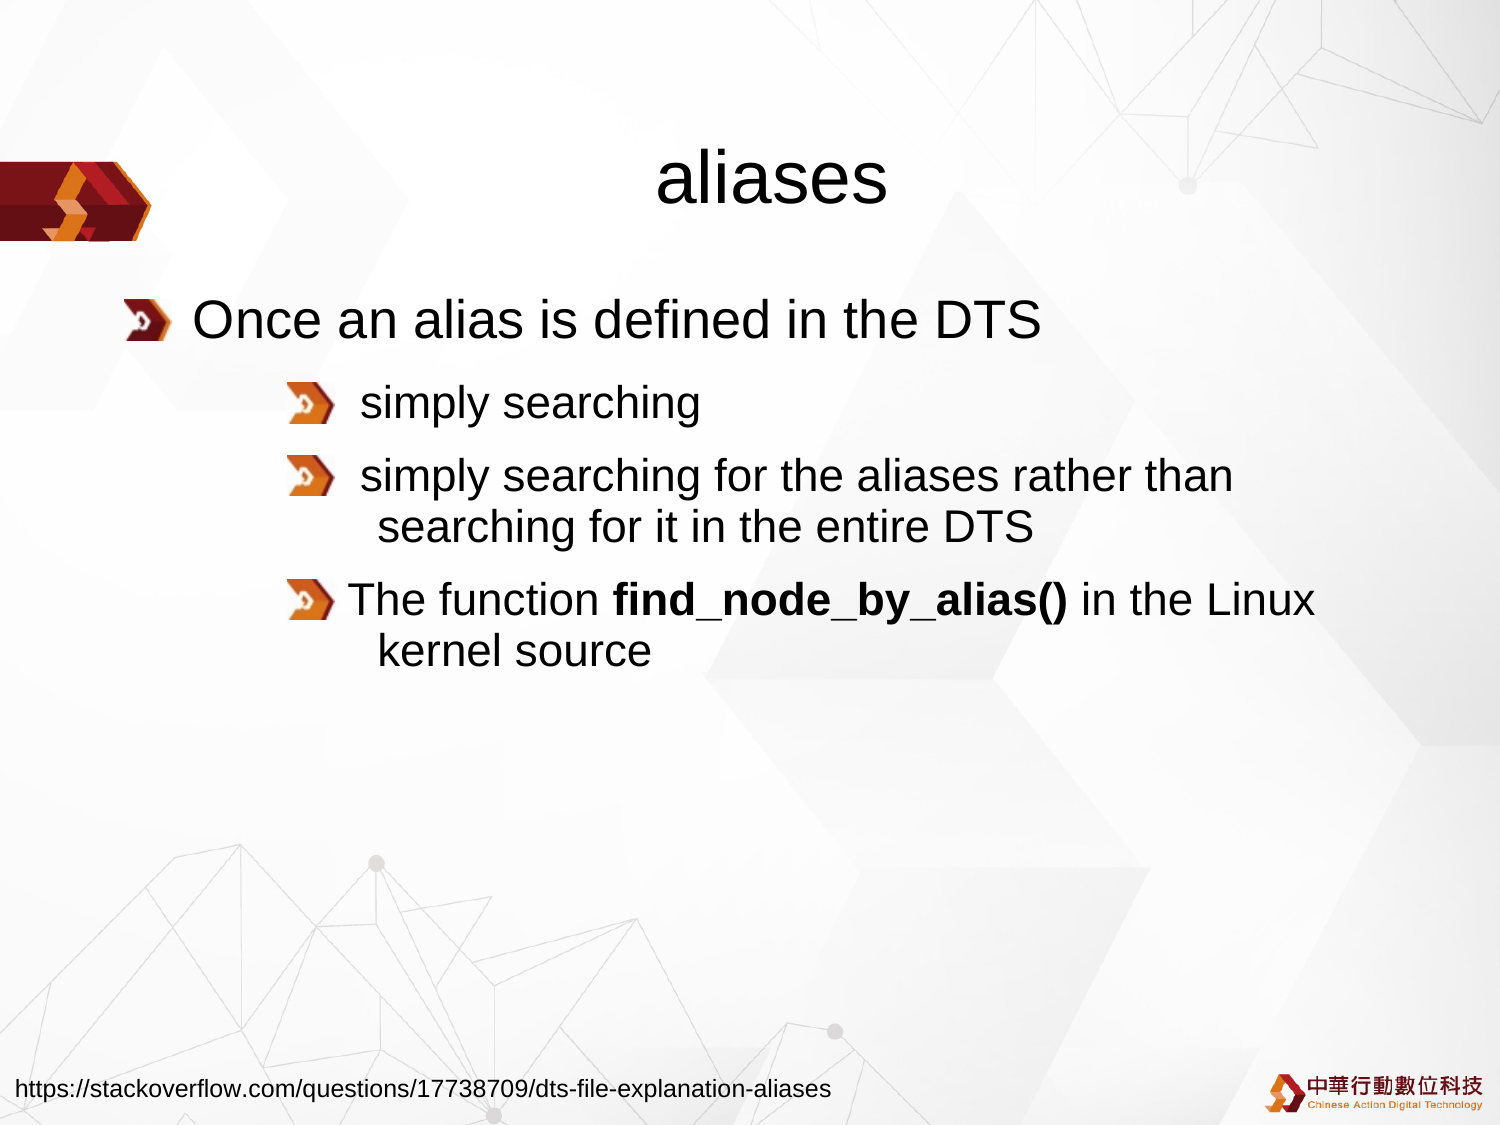

# aliases
 Once an alias is defined in the DTS
 simply searching
 simply searching for the aliases rather than searching for it in the entire DTS
 The function find_node_by_alias() in the Linux kernel source
https://stackoverflow.com/questions/17738709/dts-file-explanation-aliases